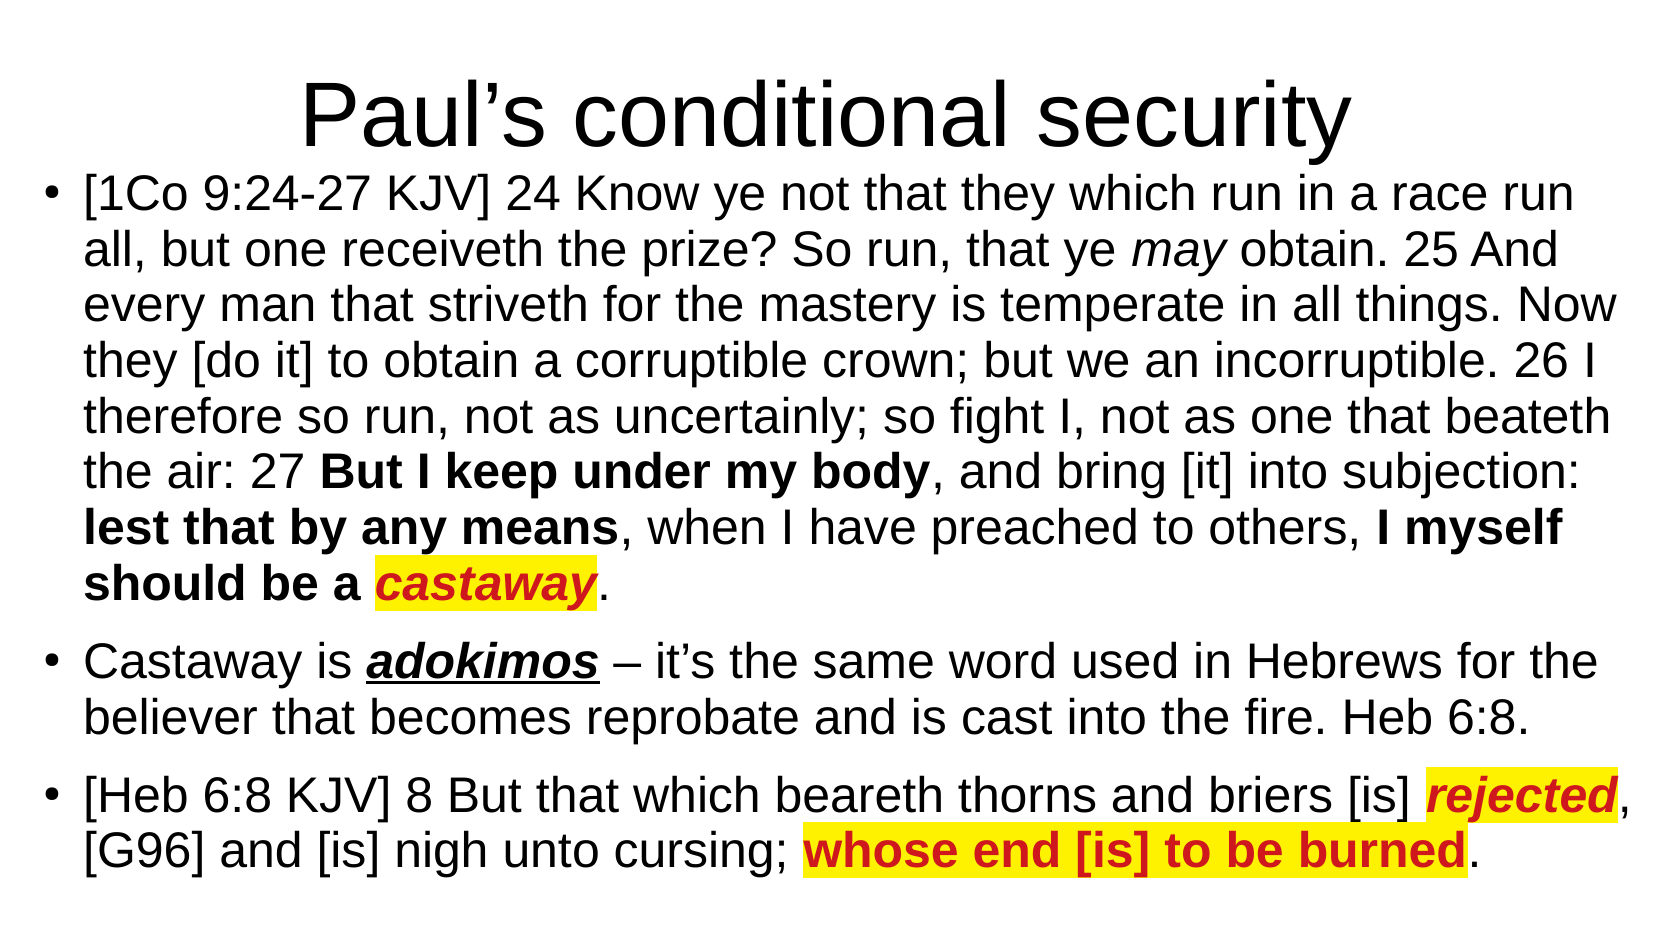

# Paul’s conditional security
[1Co 9:24-27 KJV] 24 Know ye not that they which run in a race run all, but one receiveth the prize? So run, that ye may obtain. 25 And every man that striveth for the mastery is temperate in all things. Now they [do it] to obtain a corruptible crown; but we an incorruptible. 26 I therefore so run, not as uncertainly; so fight I, not as one that beateth the air: 27 But I keep under my body, and bring [it] into subjection: lest that by any means, when I have preached to others, I myself should be a castaway.
Castaway is adokimos – it’s the same word used in Hebrews for the believer that becomes reprobate and is cast into the fire. Heb 6:8.
[Heb 6:8 KJV] 8 But that which beareth thorns and briers [is] rejected,[G96] and [is] nigh unto cursing; whose end [is] to be burned.